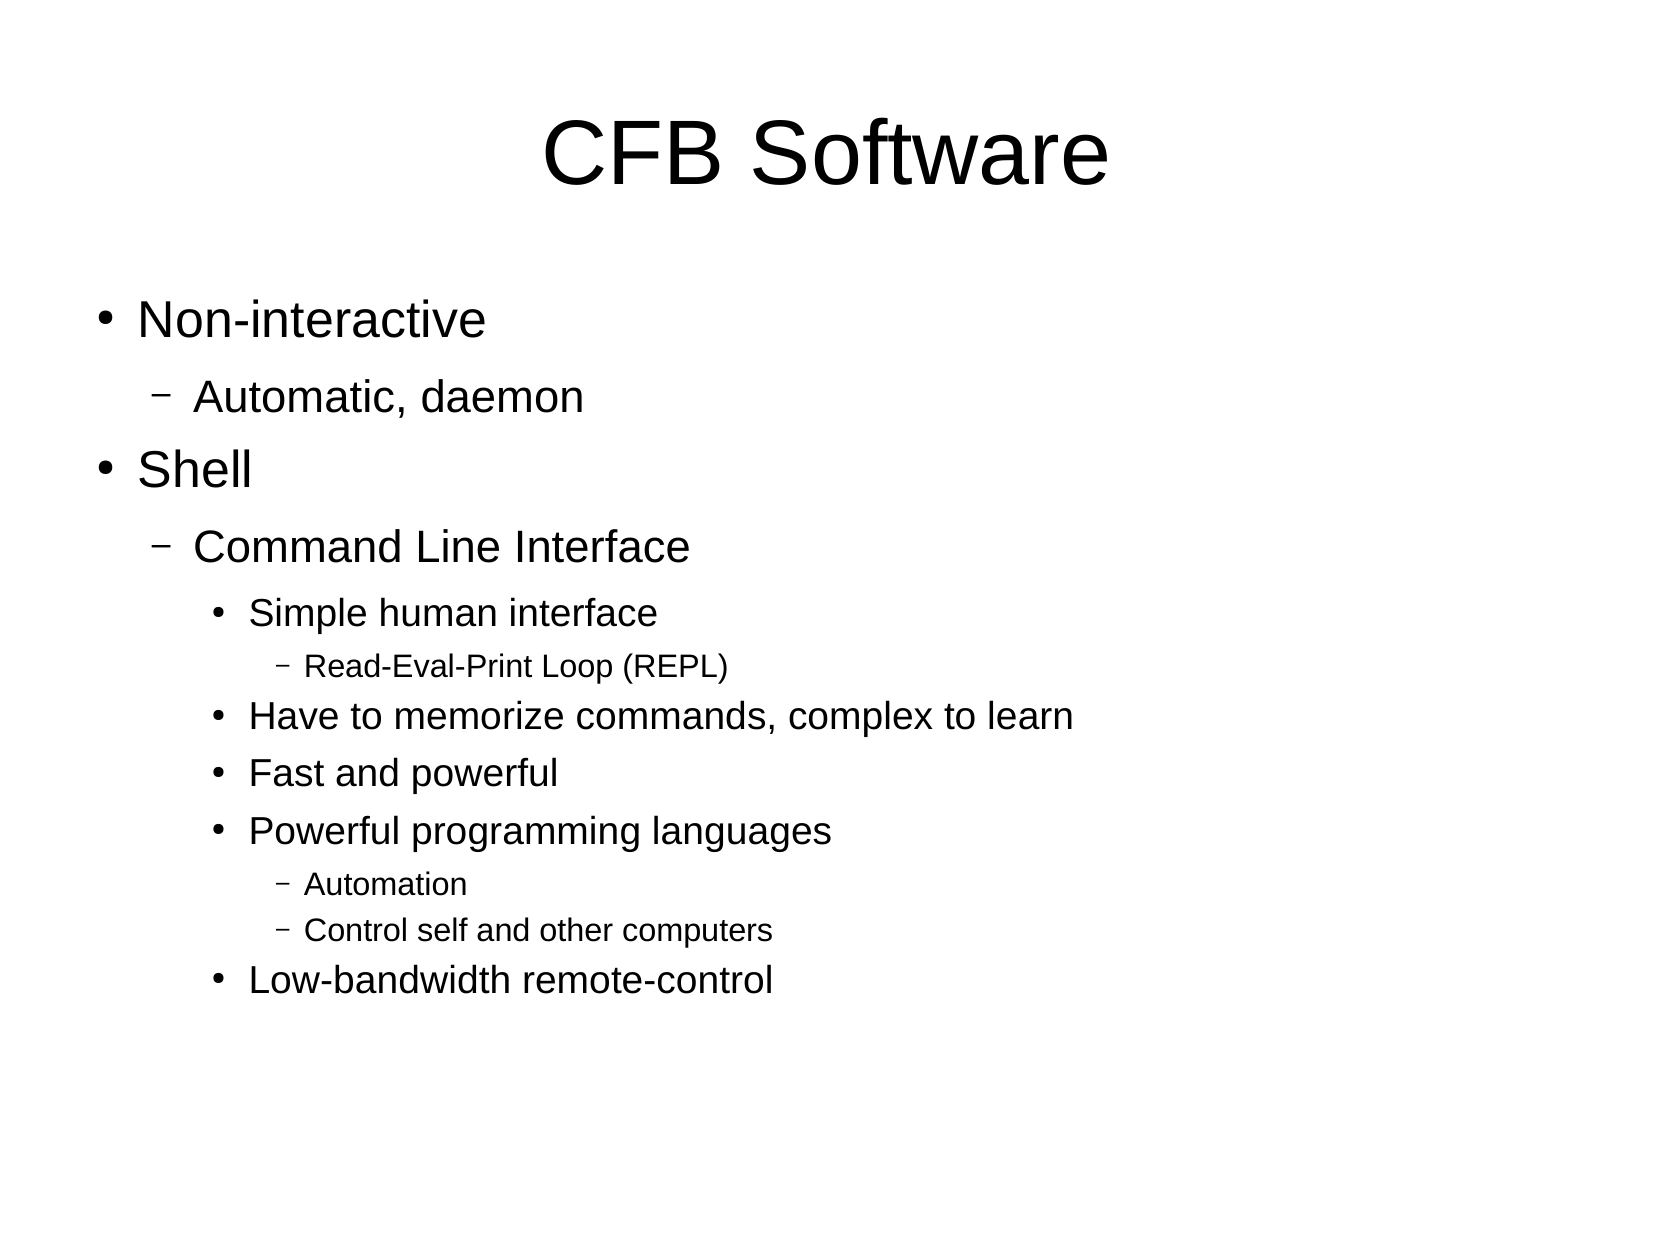

# CFB Software
Non-interactive
Automatic, daemon
Shell
Command Line Interface
Simple human interface
Read-Eval-Print Loop (REPL)
Have to memorize commands, complex to learn
Fast and powerful
Powerful programming languages
Automation
Control self and other computers
Low-bandwidth remote-control